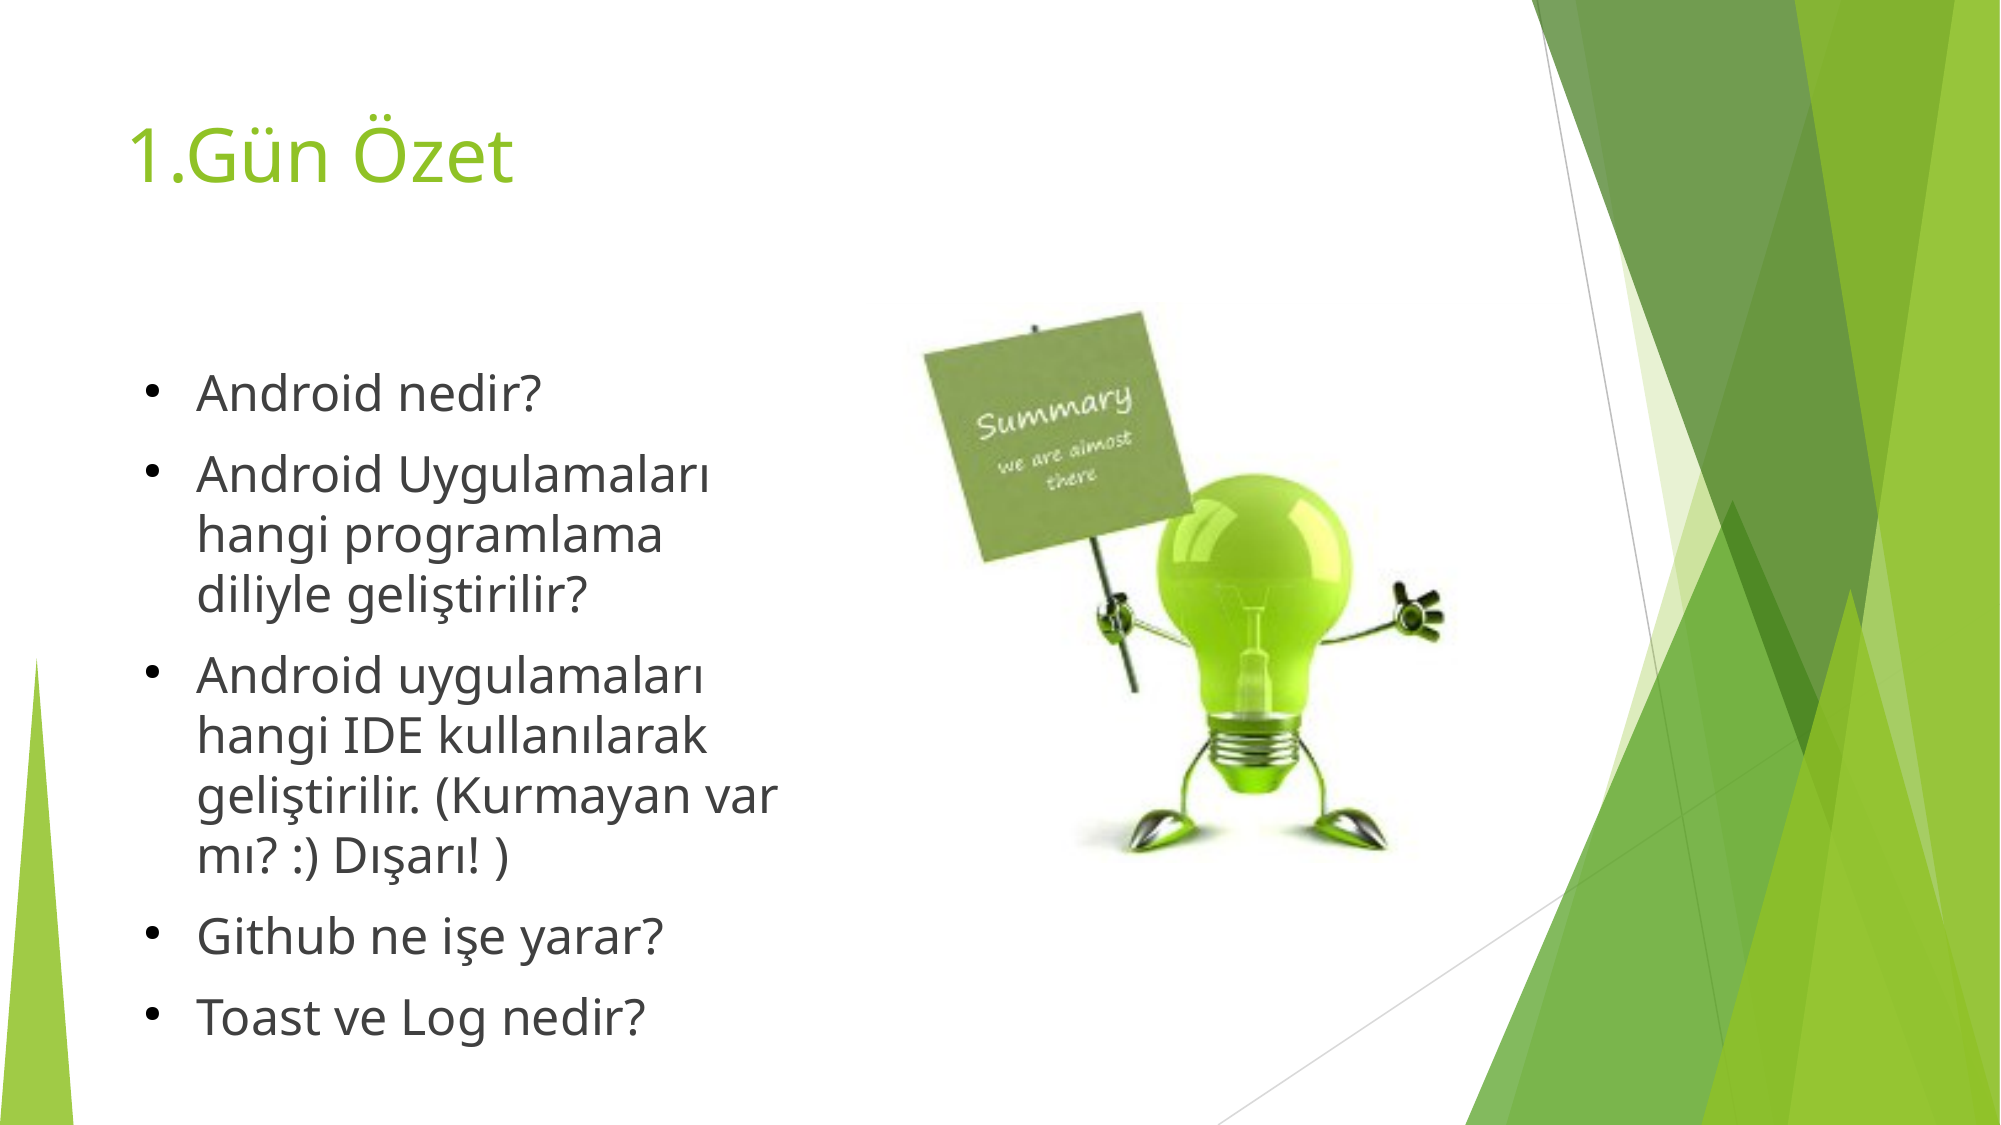

# 1.Gün Özet
Android nedir?
Android Uygulamaları hangi programlama diliyle geliştirilir?
Android uygulamaları hangi IDE kullanılarak geliştirilir. (Kurmayan var mı? :) Dışarı! )
Github ne işe yarar?
Toast ve Log nedir?